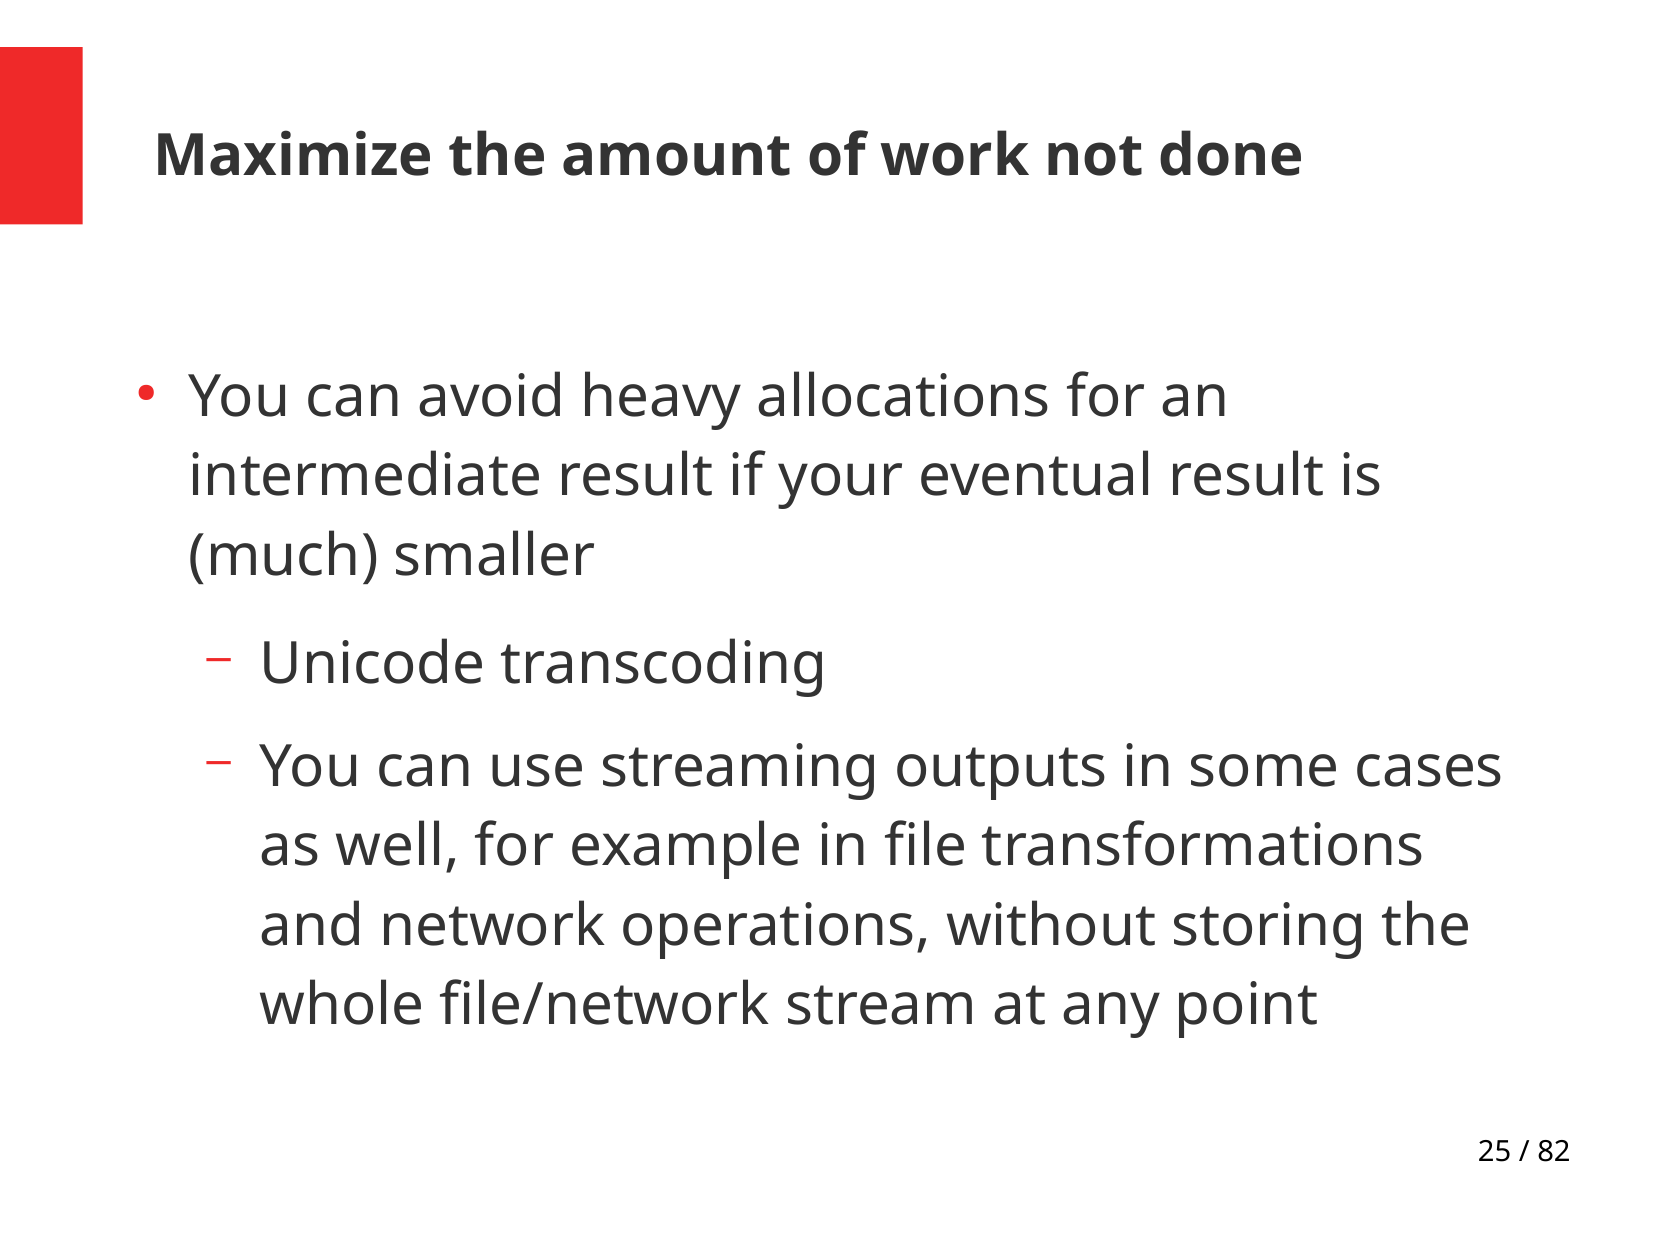

# Maximize the amount of work not done
You can avoid heavy allocations for an intermediate result if your eventual result is (much) smaller
Unicode transcoding
You can use streaming outputs in some cases as well, for example in file transformations and network operations, without storing the whole file/network stream at any point
25